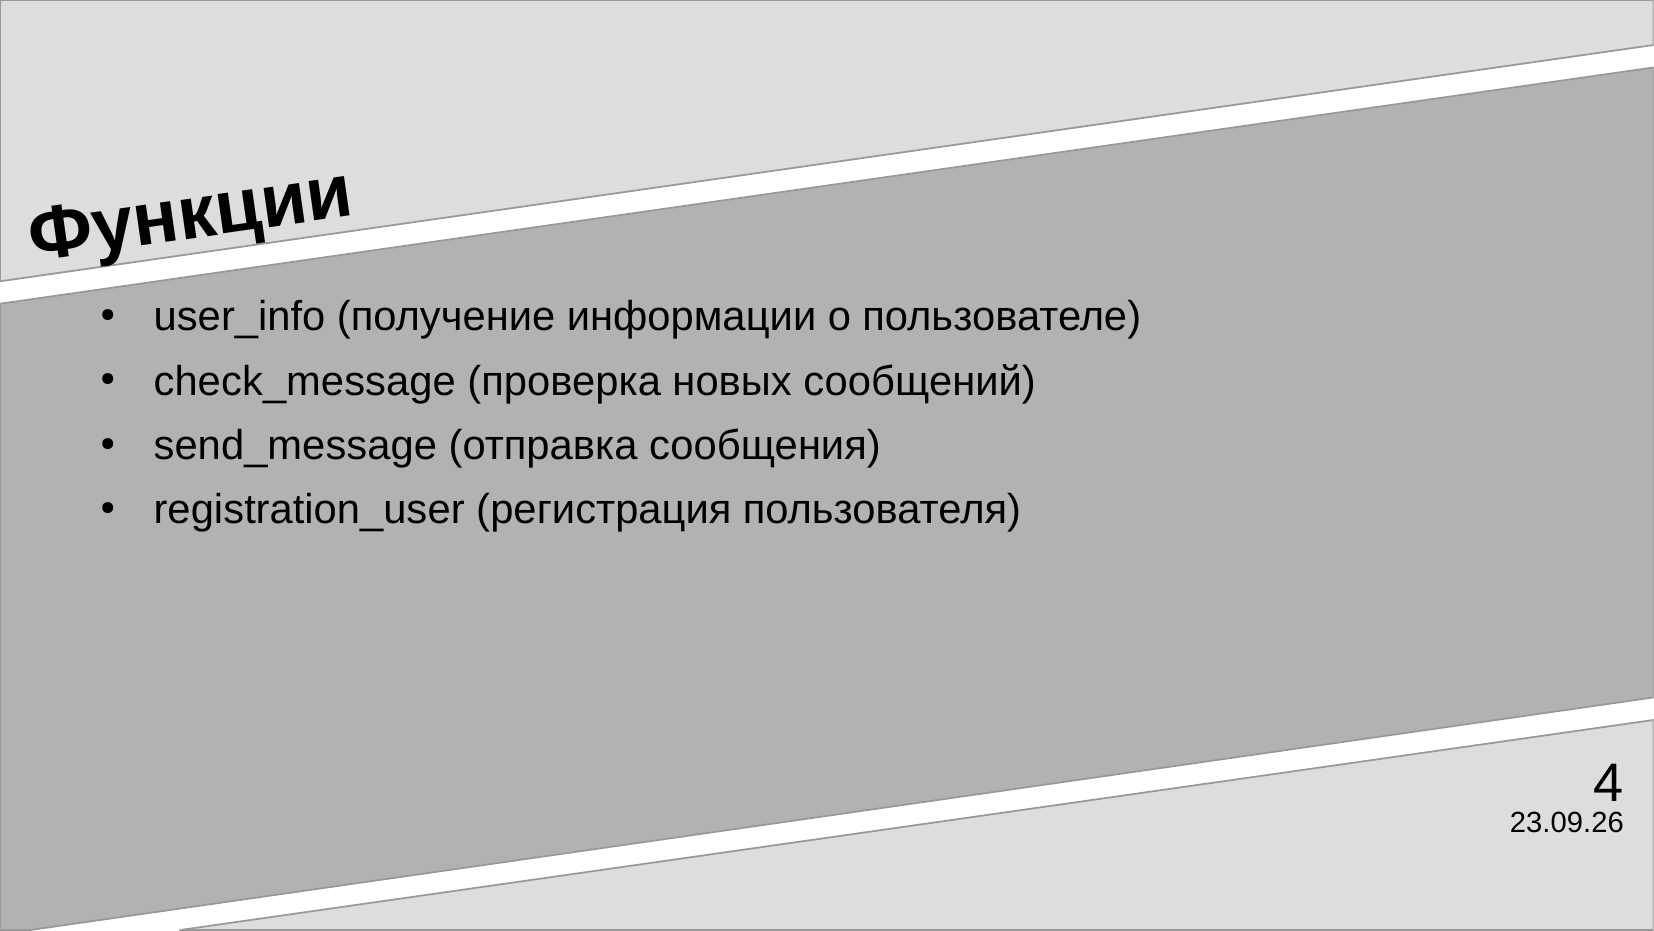

# Функции
user_info (получение информации о пользователе)
check_message (проверка новых сообщений)
send_message (отправка сообщения)
registration_user (регистрация пользователя)
4